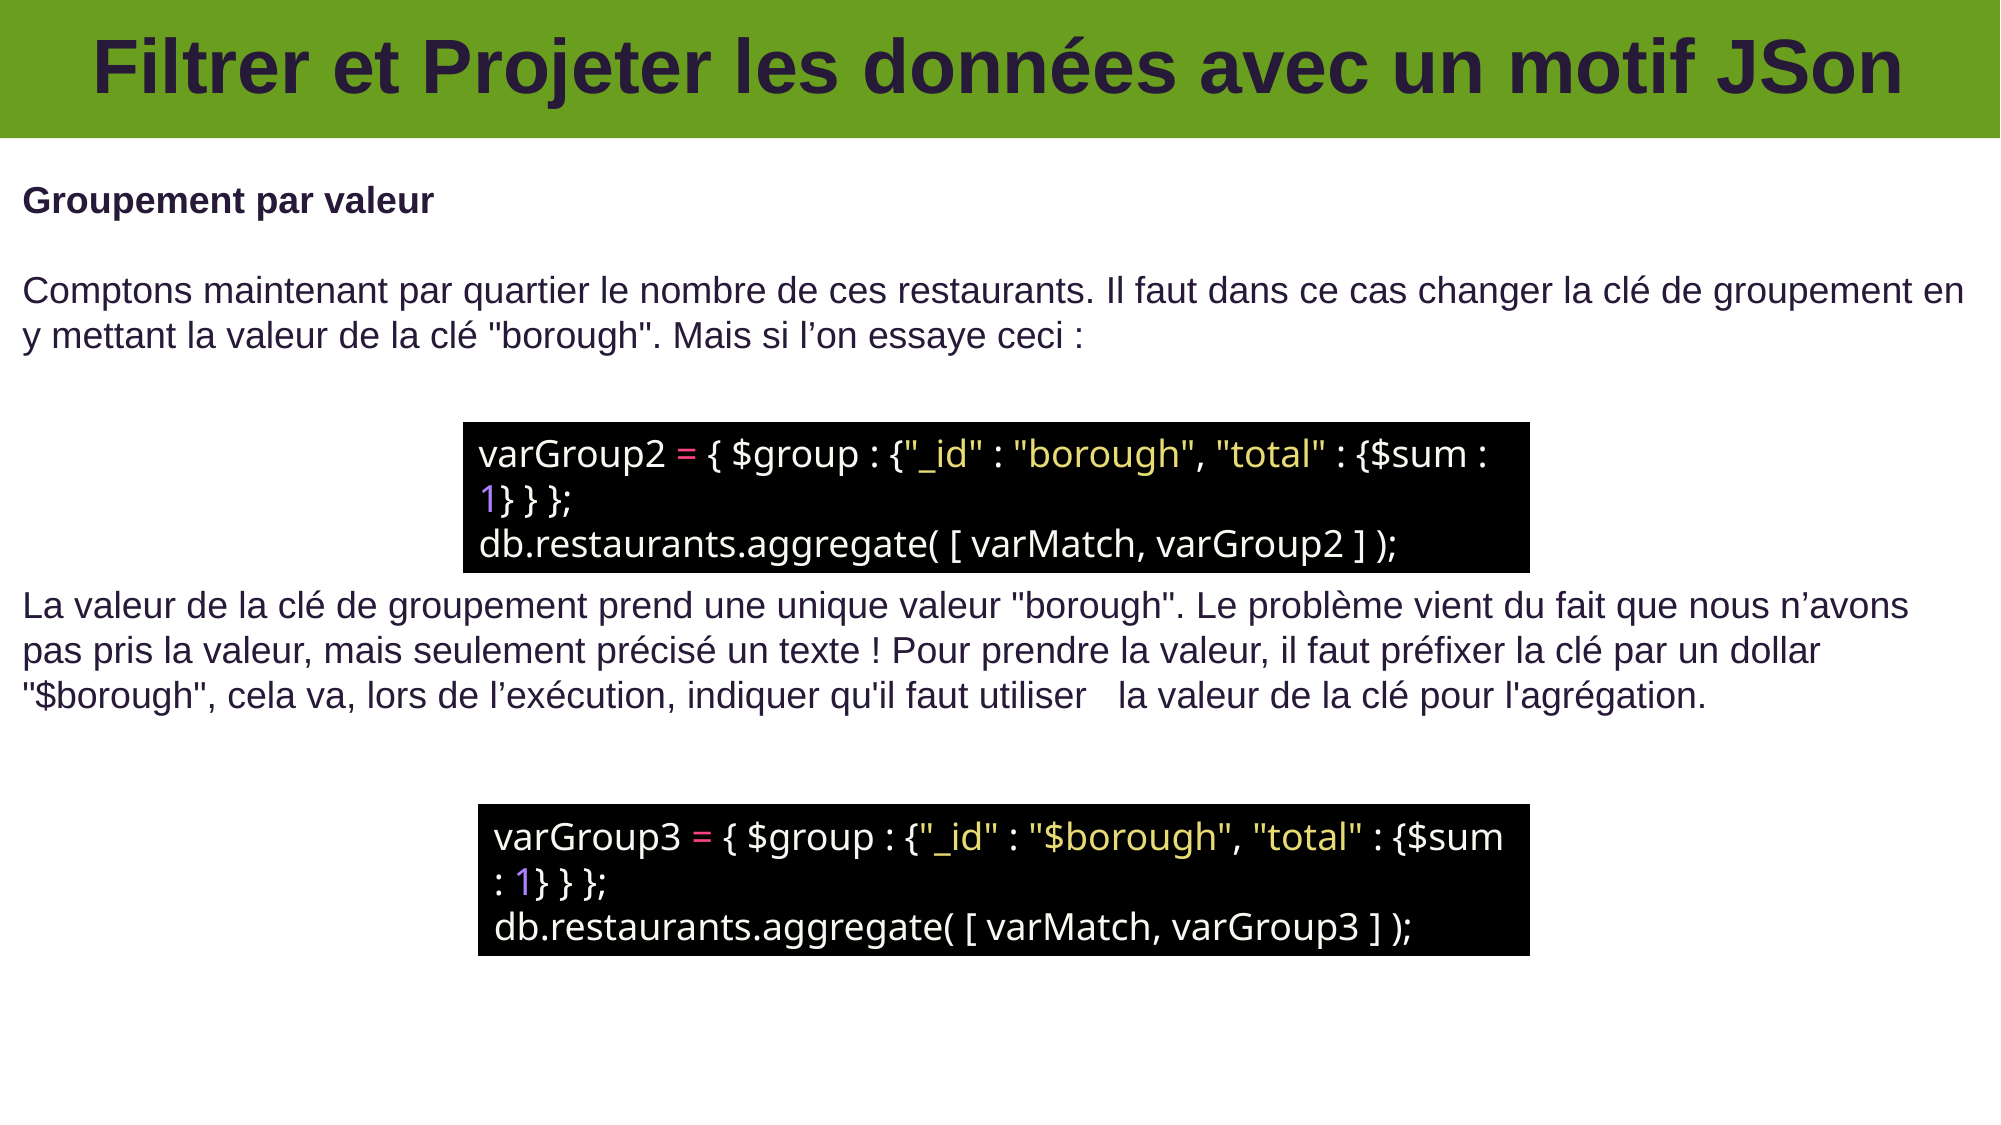

Filtrer et Projeter les données avec un motif JSon
Groupement par valeur
Comptons maintenant par quartier le nombre de ces restaurants. Il faut dans ce cas changer la clé de groupement en y mettant la valeur de la clé "borough". Mais si l’on essaye ceci :
La valeur de la clé de groupement prend une unique valeur "borough". Le problème vient du fait que nous n’avons pas pris la valeur, mais seulement précisé un texte ! Pour prendre la valeur, il faut préfixer la clé par un dollar "$borough", cela va, lors de l’exécution, indiquer qu'il faut utiliser la valeur de la clé pour l'agrégation.
varGroup2 = { $group : {"_id" : "borough", "total" : {$sum : 1} } };
db.restaurants.aggregate( [ varMatch, varGroup2 ] );
varGroup3 = { $group : {"_id" : "$borough", "total" : {$sum : 1} } };
db.restaurants.aggregate( [ varMatch, varGroup3 ] );